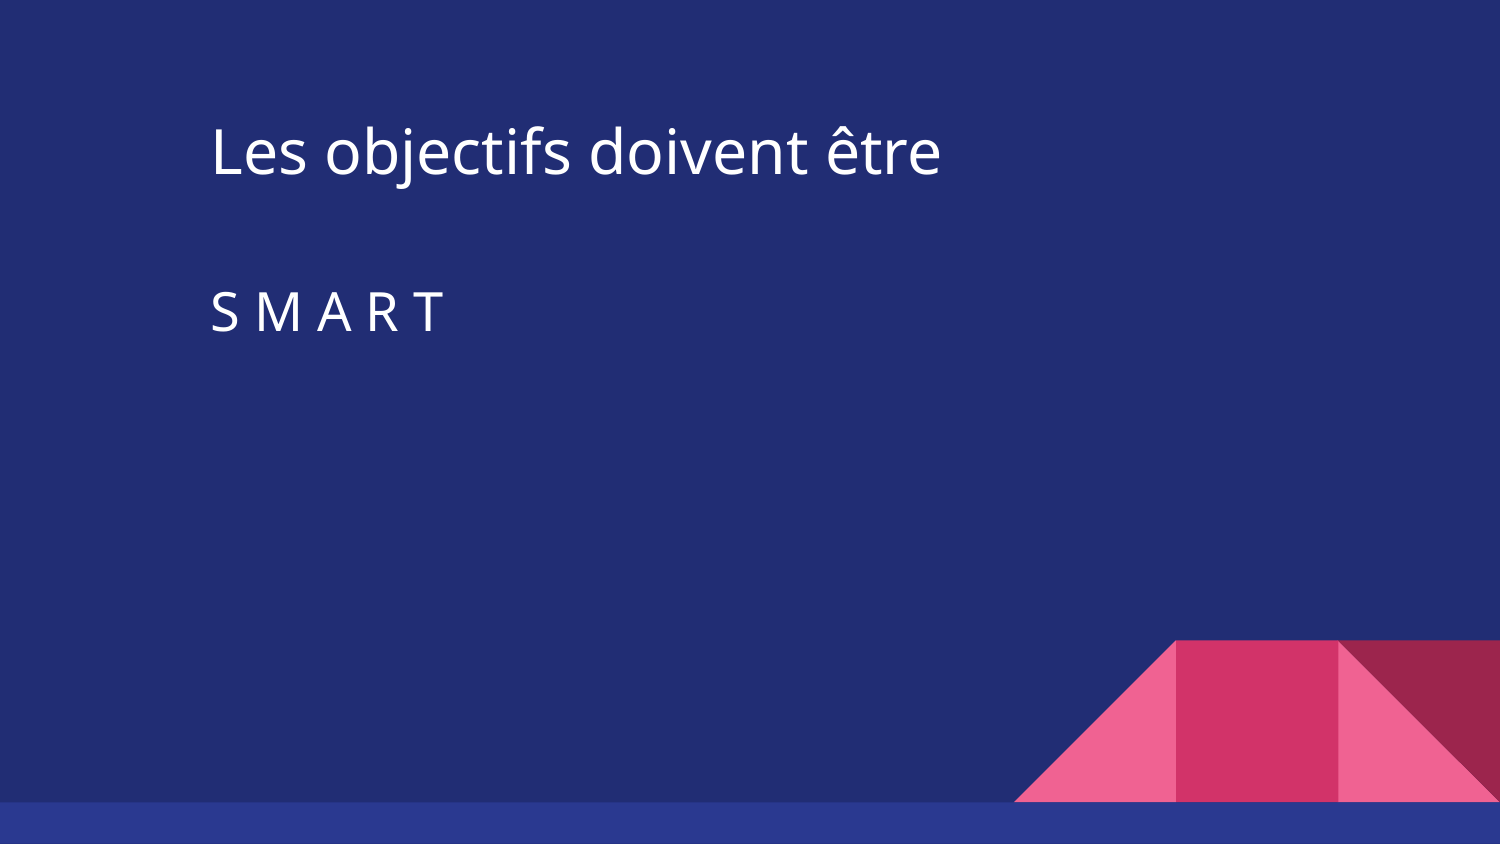

Les objectifs doivent être
S M A R T